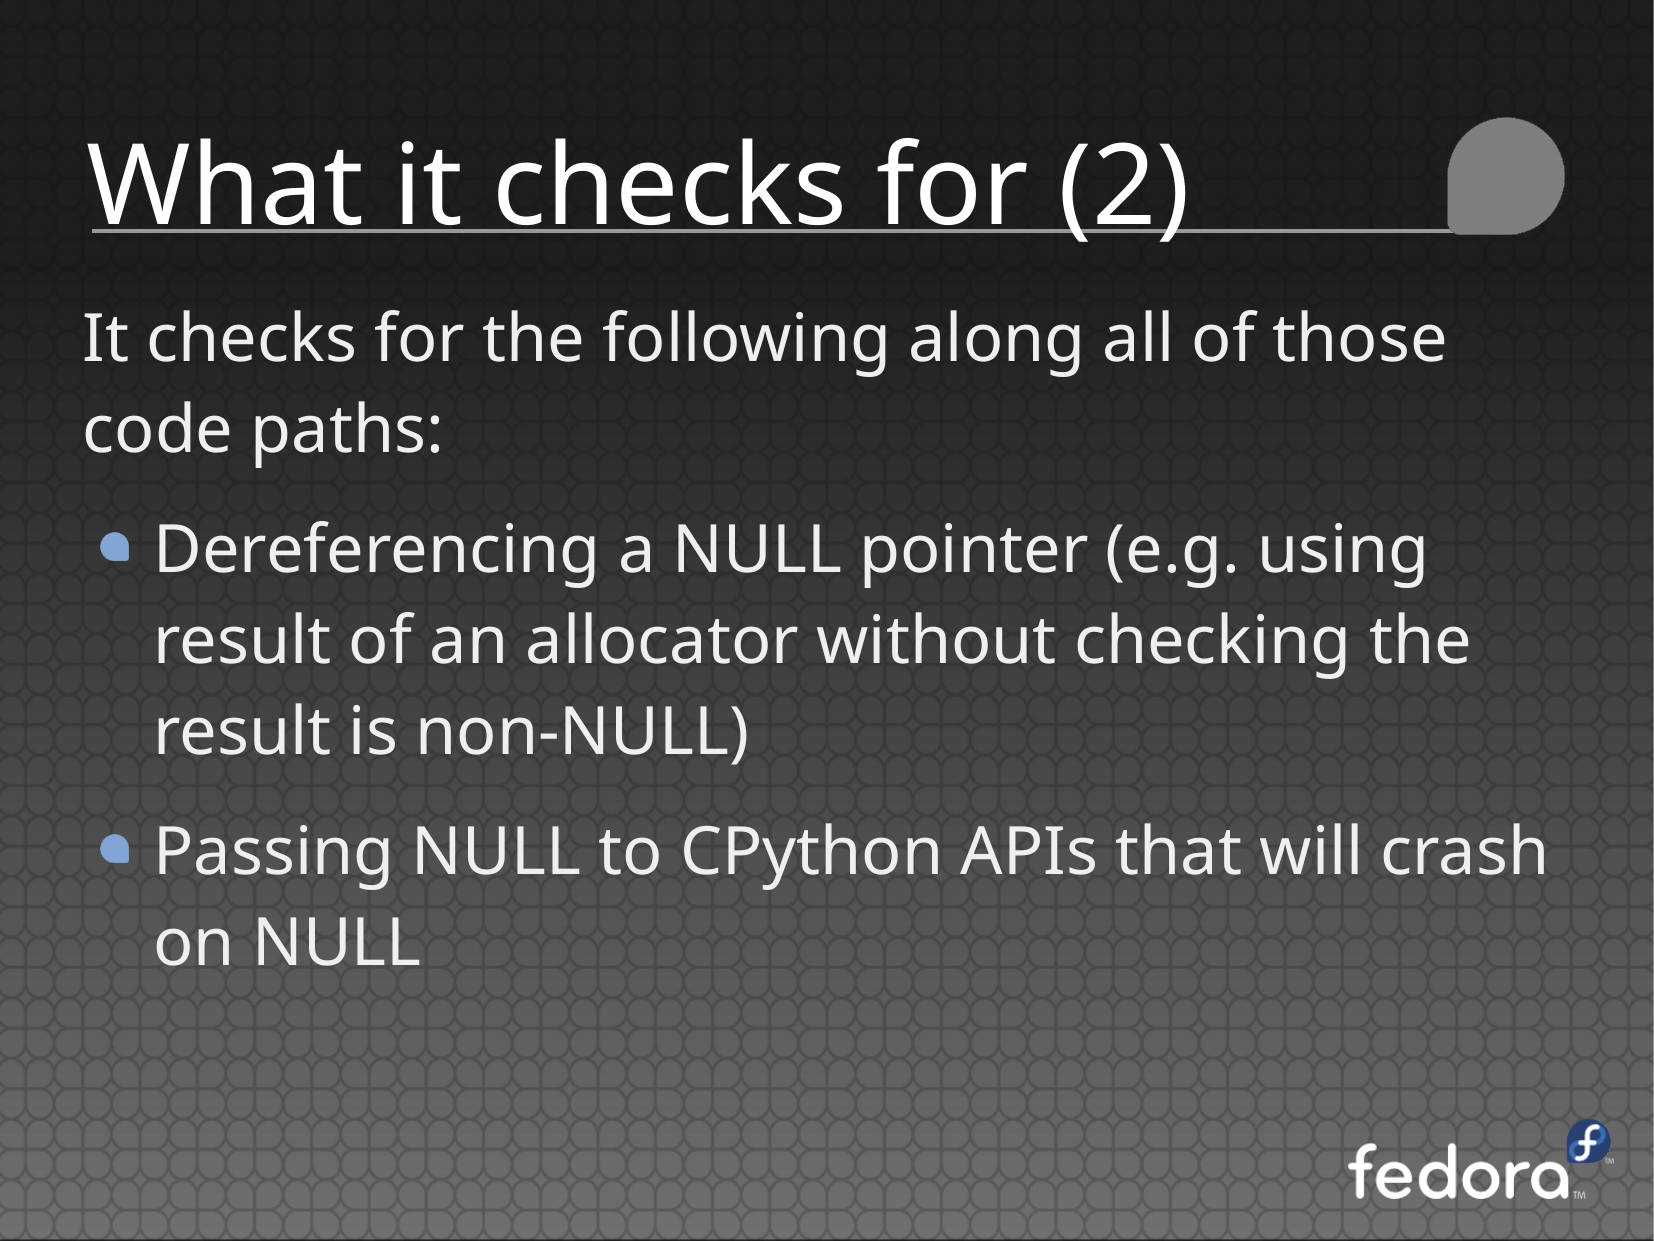

# What it checks for (2)
It checks for the following along all of those code paths:
Dereferencing a NULL pointer (e.g. using result of an allocator without checking the result is non-NULL)
Passing NULL to CPython APIs that will crash on NULL